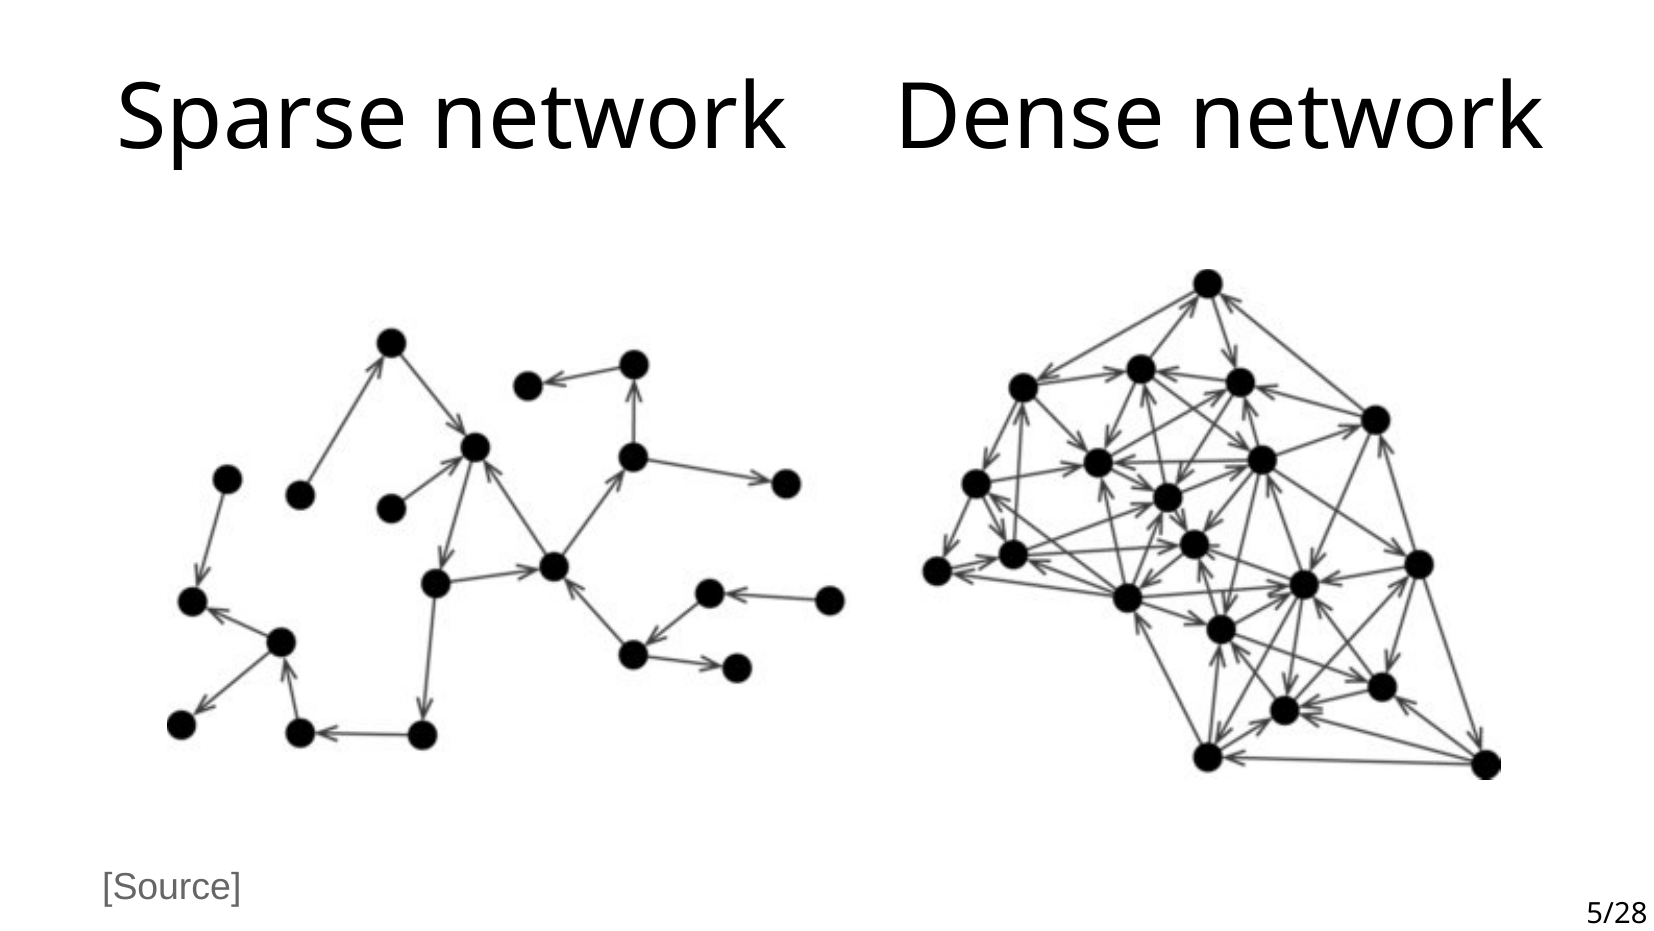

# Sparse network
Dense network
[Source]
5